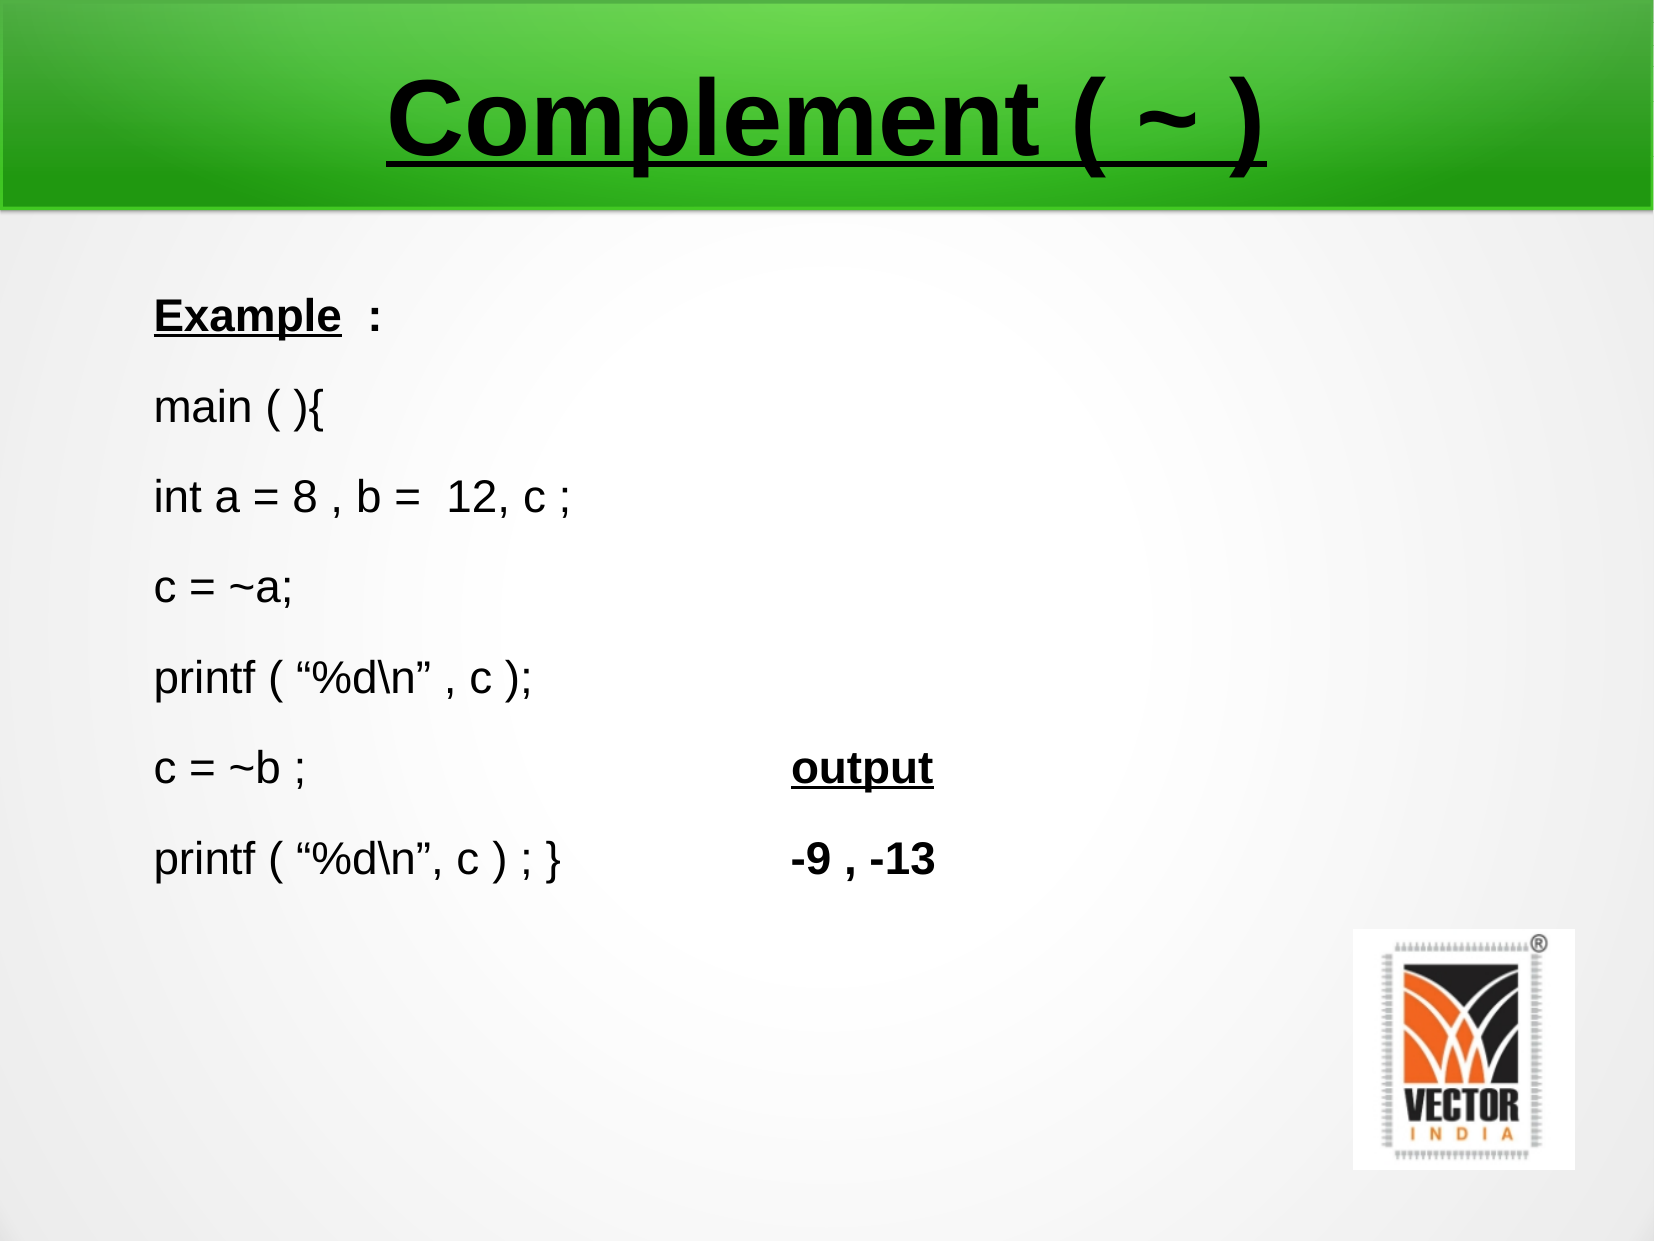

# Complement ( ~ )
Example :
main ( ){
int a = 8 , b = 12, c ;
c = ~a;
printf ( “%d\n” , c );
c = ~b ; output
printf ( “%d\n”, c ) ; } -9 , -13